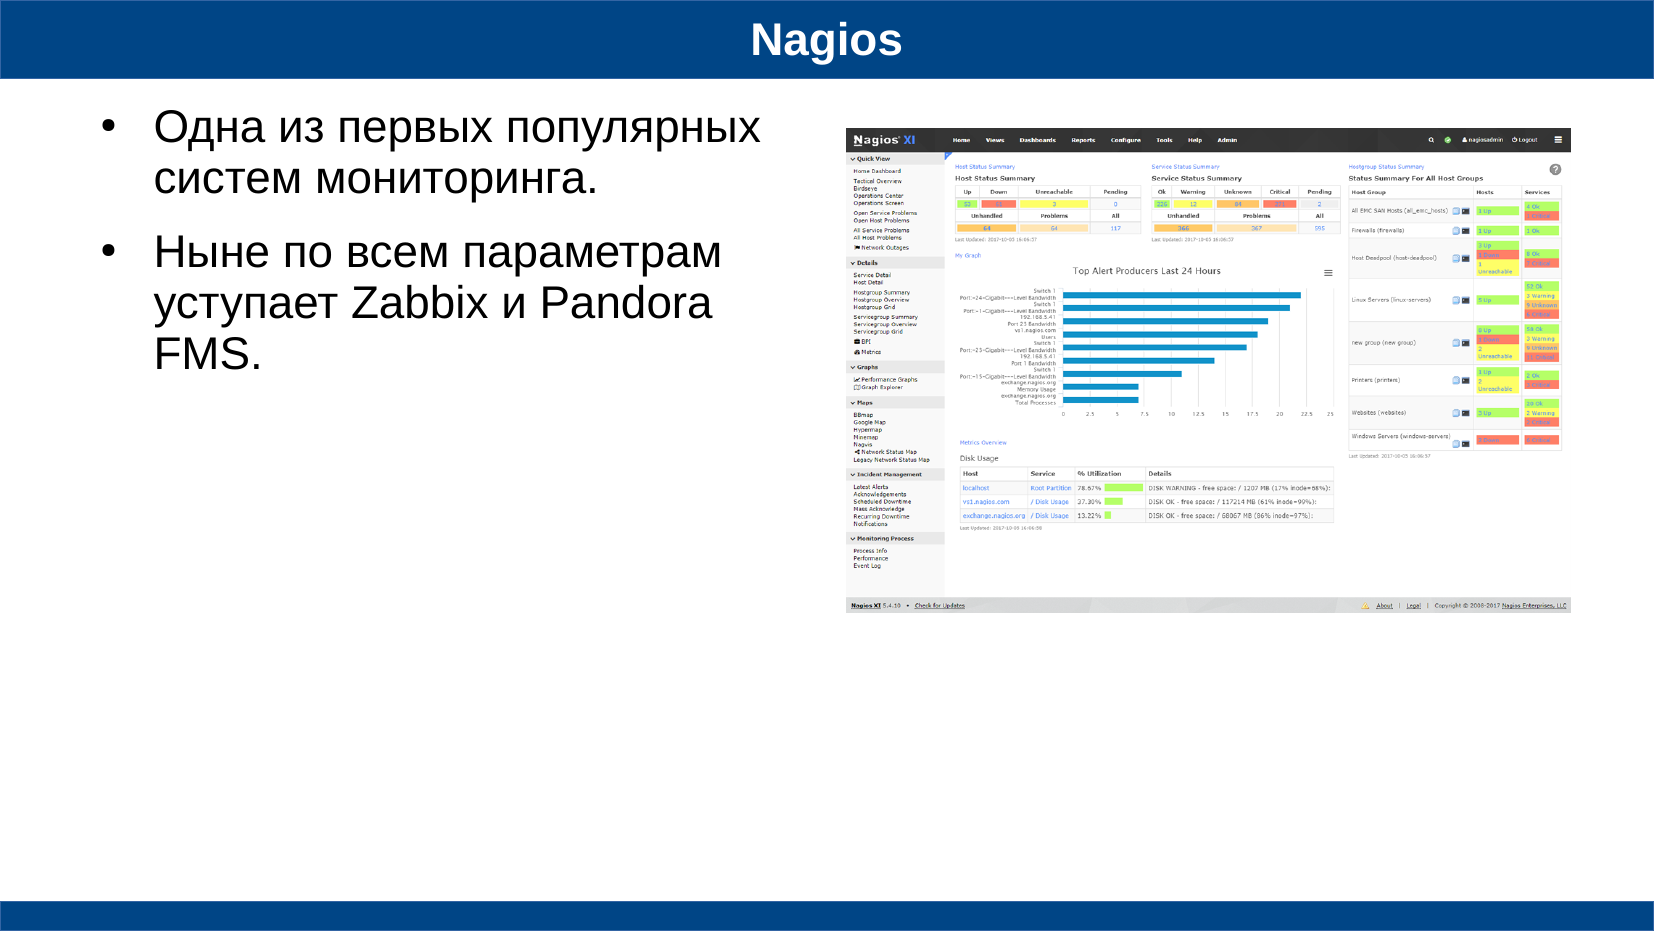

# Nagios
Одна из первых популярных систем мониторинга.
Ныне по всем параметрам уступает Zabbix и Pandora FMS.